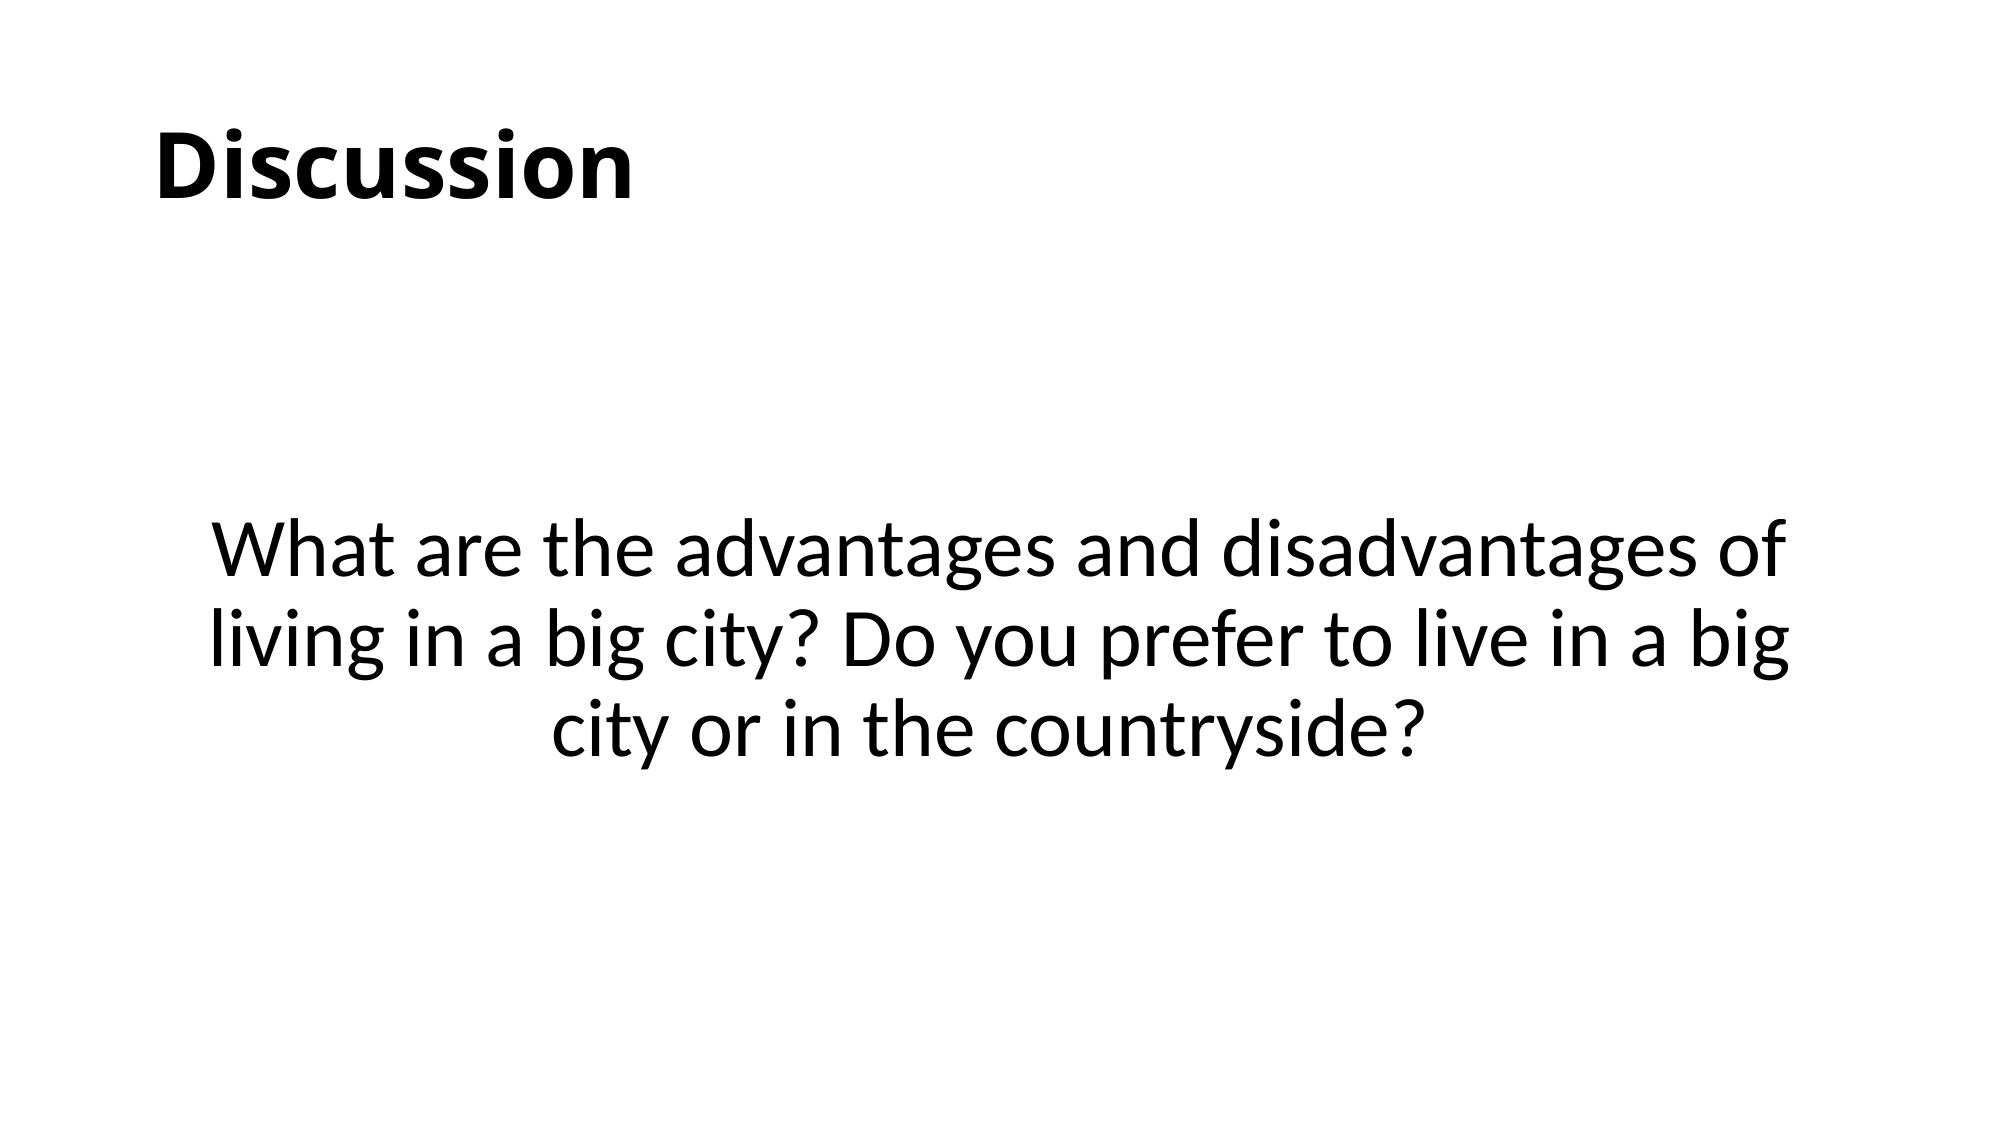

# Discussion
What are the advantages and disadvantages of living in a big city? Do you prefer to live in a big city or in the countryside?